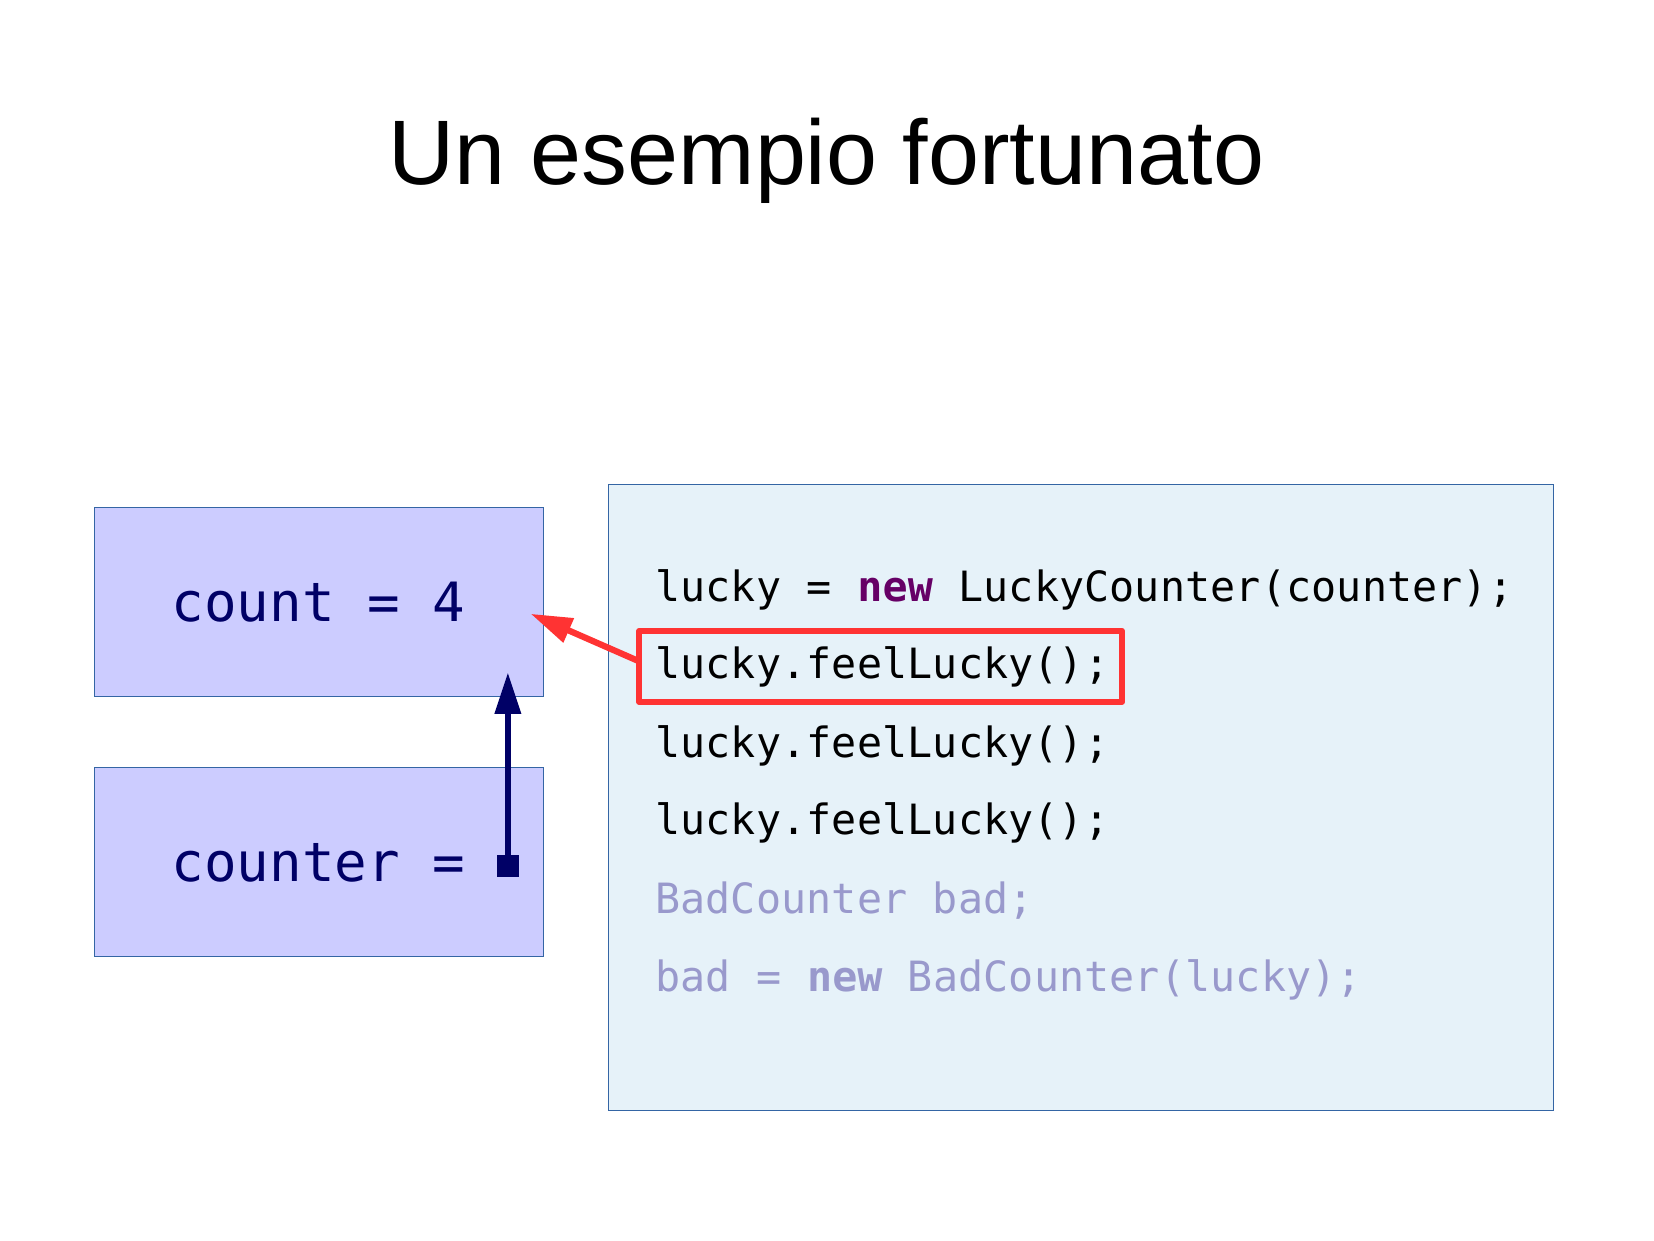

# Un esempio fortunato
lucky = new LuckyCounter(counter);
lucky.feelLucky();
lucky.feelLucky();
lucky.feelLucky();
BadCounter bad;
bad = new BadCounter(lucky);
count = 4
counter =